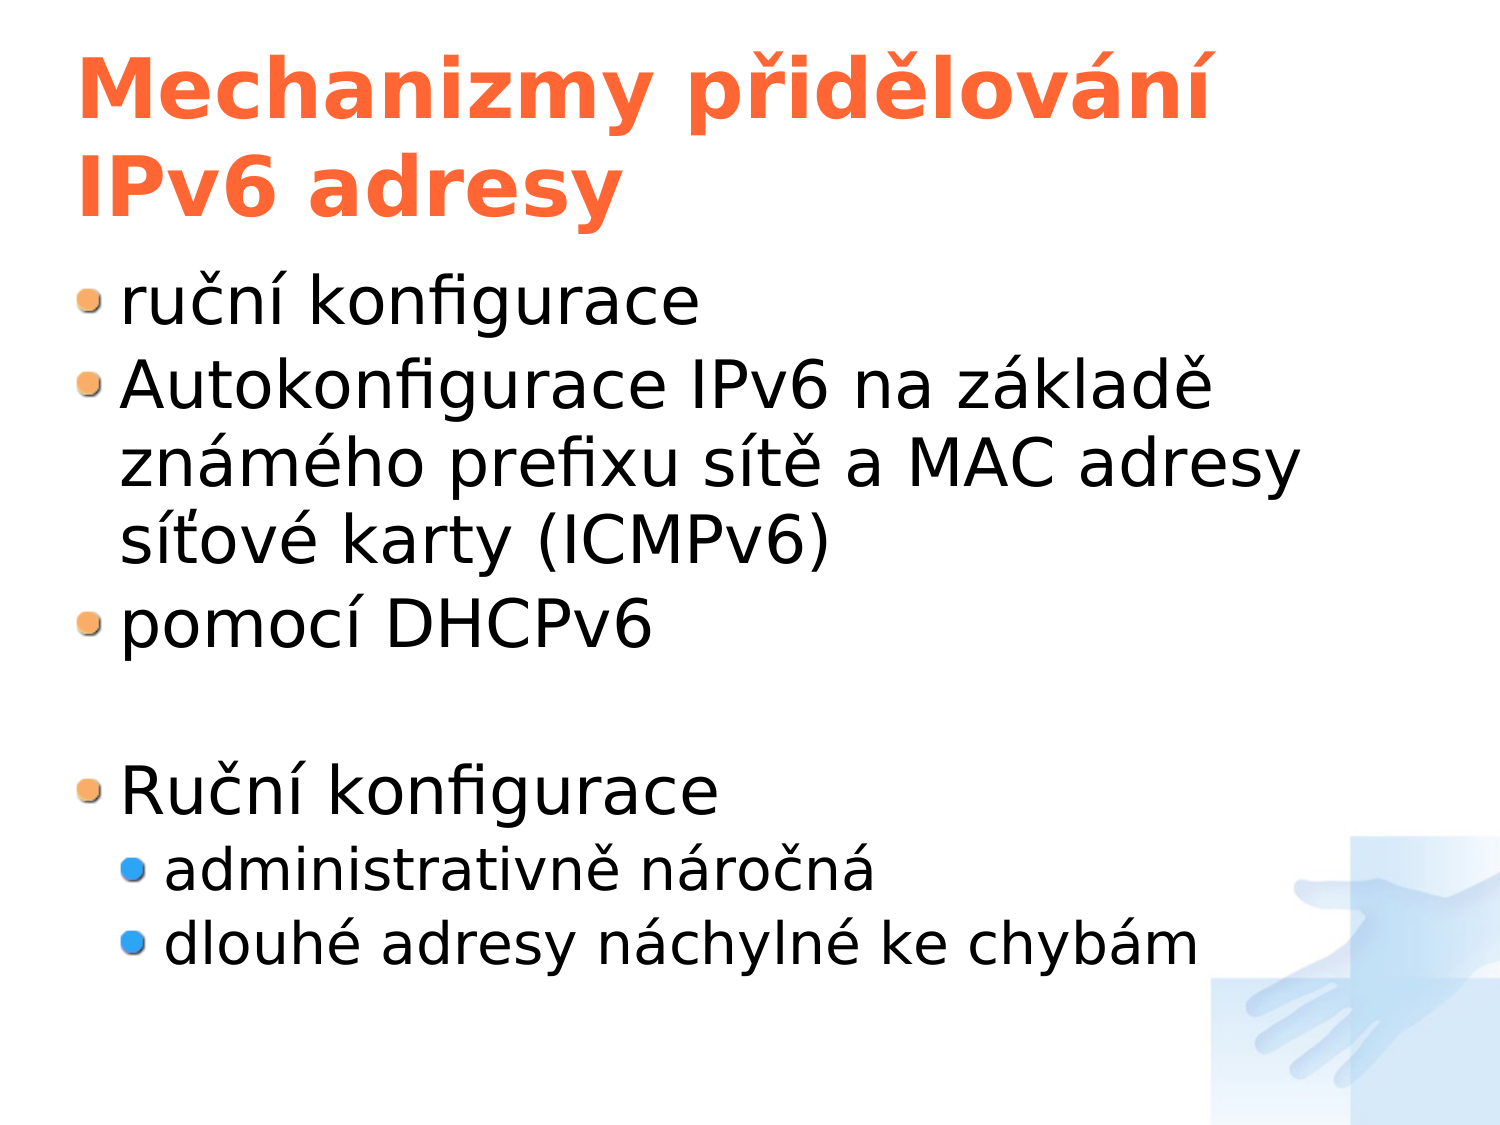

# Mechanizmy přidělování IPv6 adresy
ruční konfigurace
Autokonfigurace IPv6 na základě známého prefixu sítě a MAC adresy síťové karty (ICMPv6)
pomocí DHCPv6
Ruční konfigurace
administrativně náročná
dlouhé adresy náchylné ke chybám